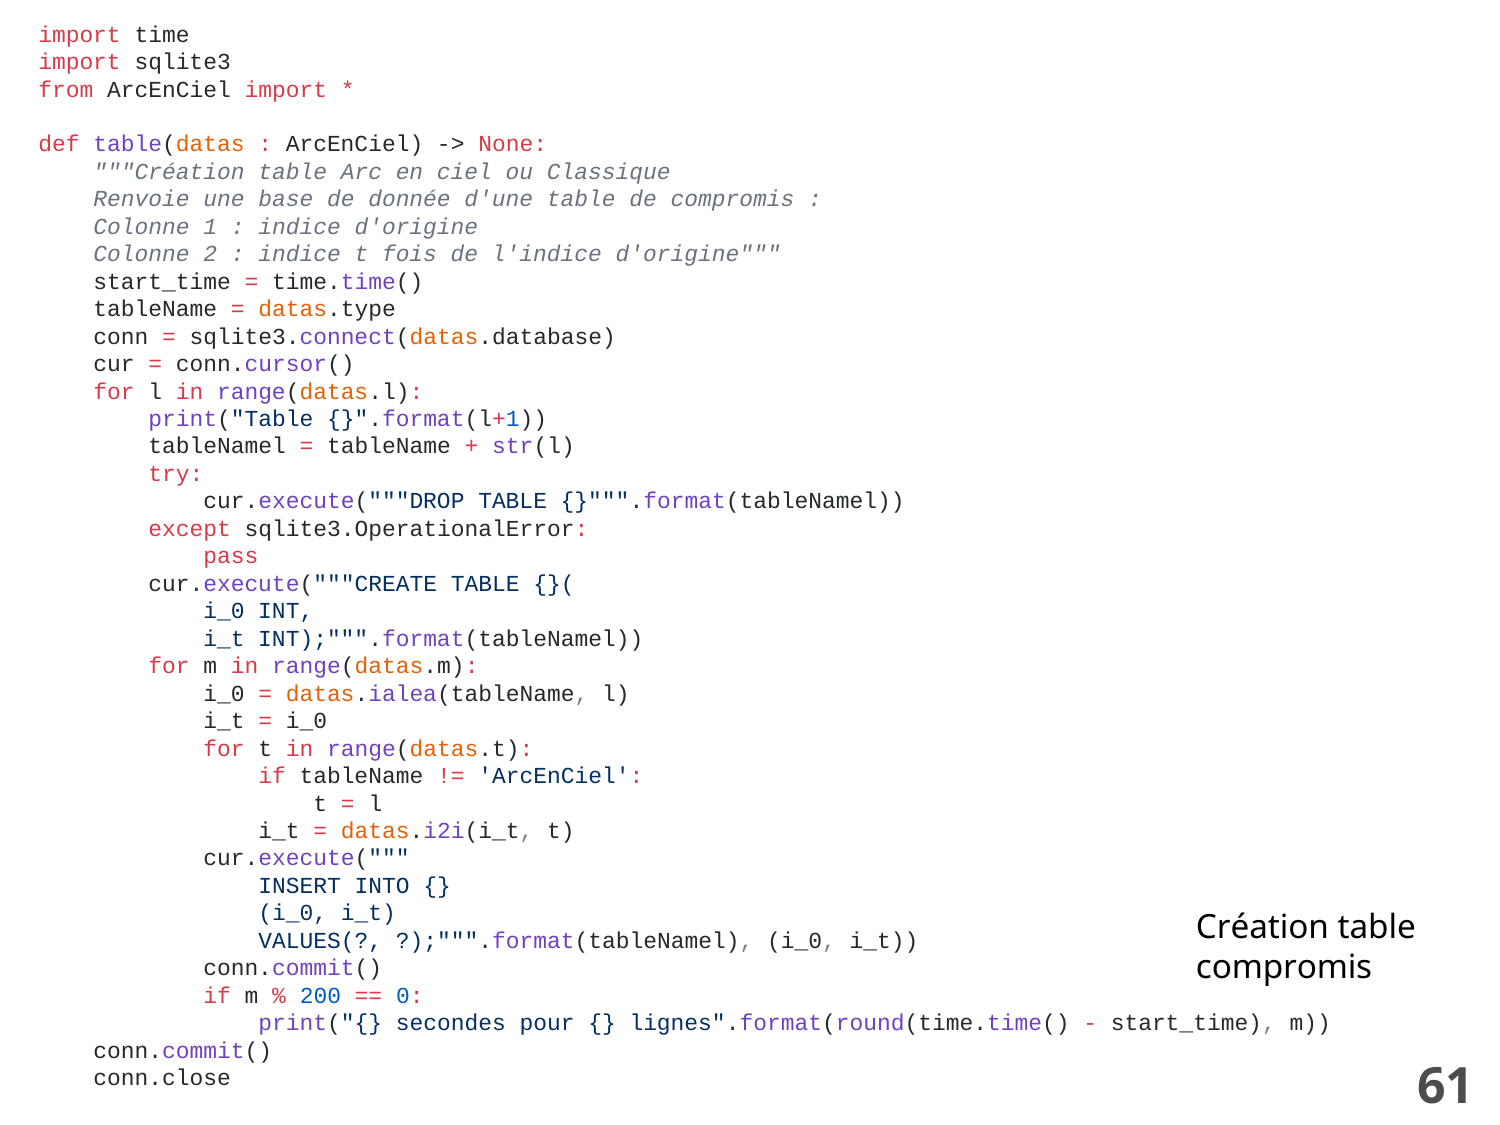

import time
import sqlite3
from ArcEnCiel import *
def table(datas : ArcEnCiel) -> None:
 """Création table Arc en ciel ou Classique
 Renvoie une base de donnée d'une table de compromis :
 Colonne 1 : indice d'origine
 Colonne 2 : indice t fois de l'indice d'origine"""
 start_time = time.time()
 tableName = datas.type
 conn = sqlite3.connect(datas.database)
 cur = conn.cursor()
 for l in range(datas.l):
 print("Table {}".format(l+1))
 tableNamel = tableName + str(l)
 try:
 cur.execute("""DROP TABLE {}""".format(tableNamel))
 except sqlite3.OperationalError:
 pass
 cur.execute("""CREATE TABLE {}(
 i_0 INT,
 i_t INT);""".format(tableNamel))
 for m in range(datas.m):
 i_0 = datas.ialea(tableName, l)
 i_t = i_0
 for t in range(datas.t):
 if tableName != 'ArcEnCiel':
 t = l
 i_t = datas.i2i(i_t, t)
 cur.execute("""
 INSERT INTO {}
 (i_0, i_t)
 VALUES(?, ?);""".format(tableNamel), (i_0, i_t))
 conn.commit()
 if m % 200 == 0:
 print("{} secondes pour {} lignes".format(round(time.time() - start_time), m))
 conn.commit()
 conn.close
Création table compromis